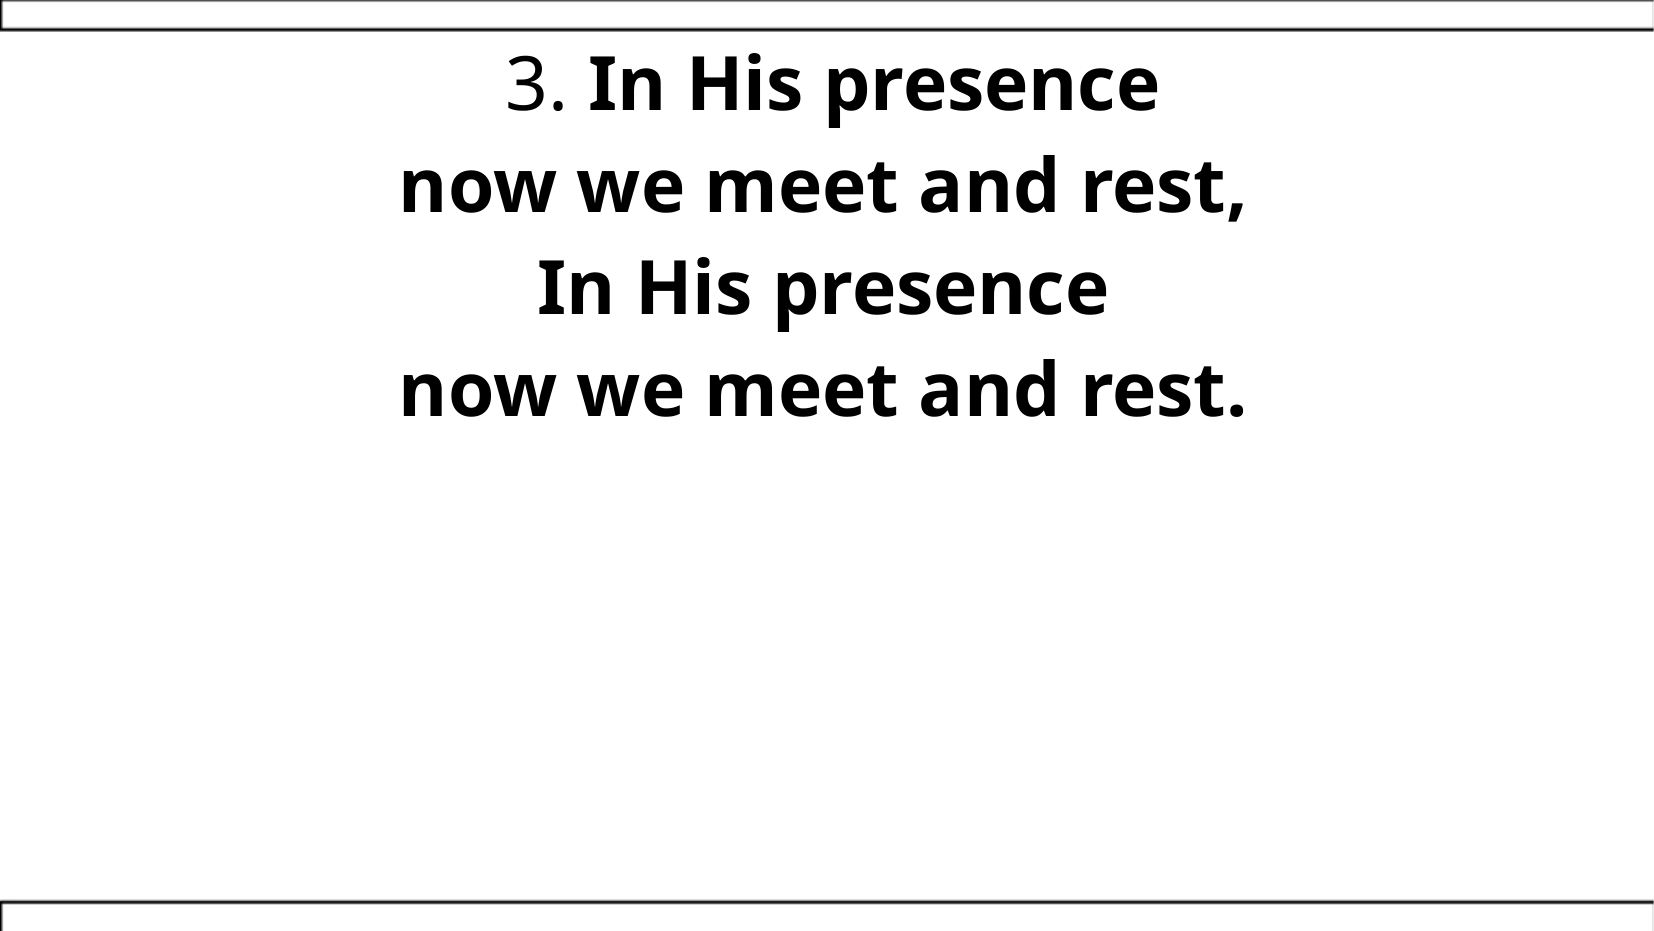

3. In His presence
now we meet and rest,
In His presence
now we meet and rest.